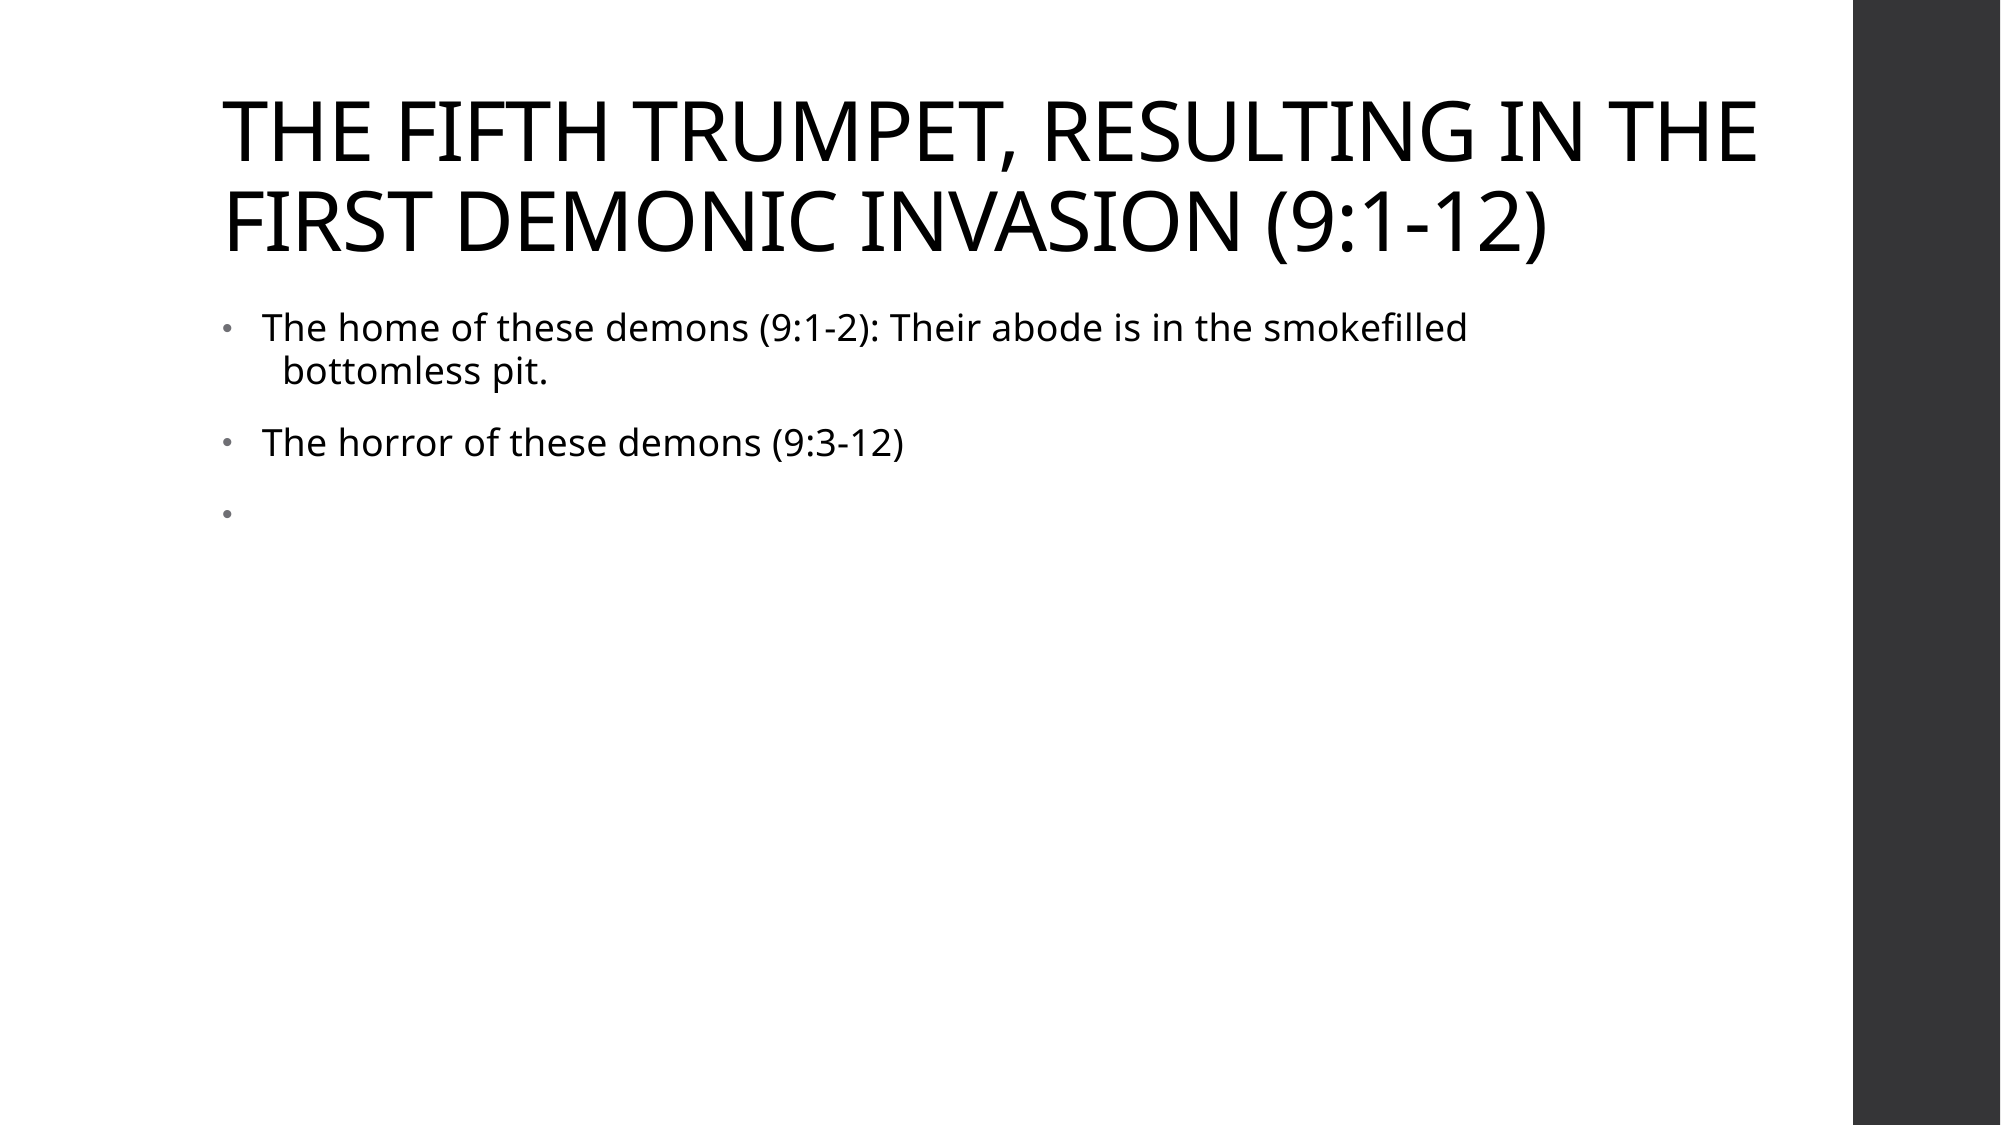

# THE FIFTH TRUMPET, RESULTING IN THE FIRST DEMONIC INVASION (9:1-12)
 The home of these demons (9:1-2): Their abode is in the smokefilled bottomless pit.
 The horror of these demons (9:3-12)